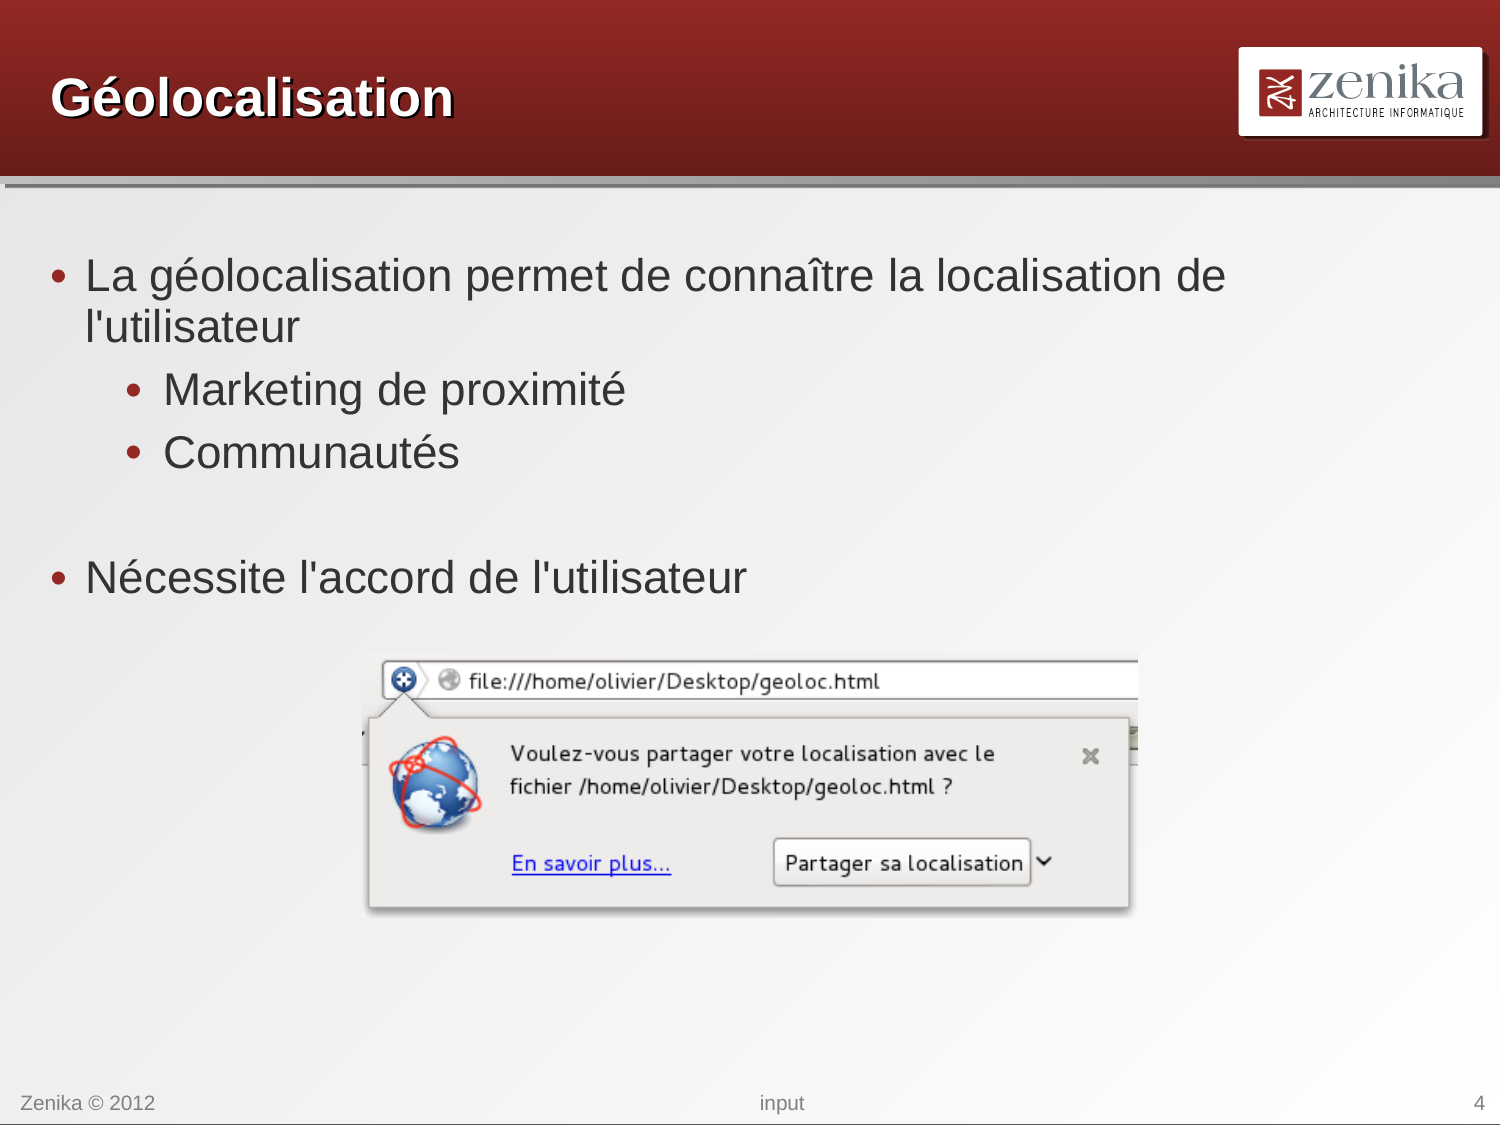

# Géolocalisation
La géolocalisation permet de connaître la localisation de l'utilisateur
Marketing de proximité
Communautés
Nécessite l'accord de l'utilisateur